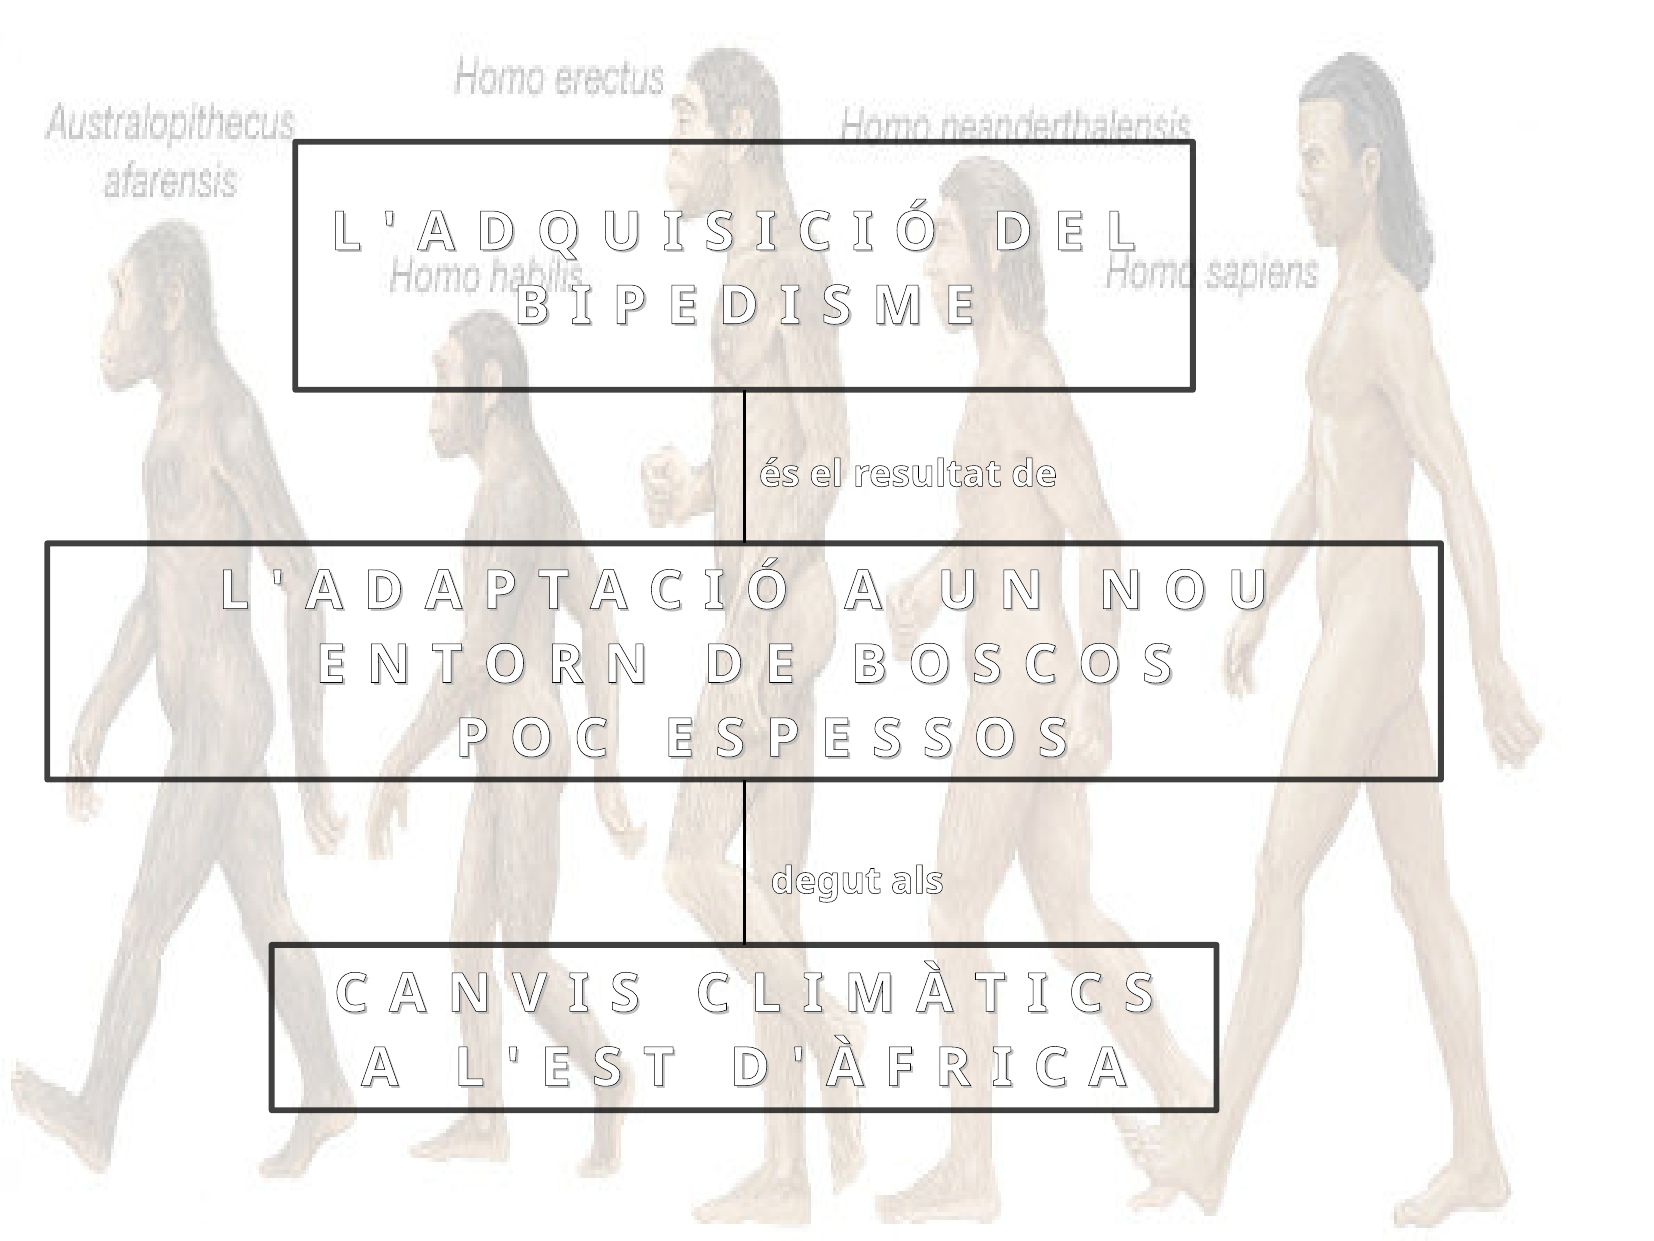

L'ADQUISICIÓ DEL BIPEDISME
és el resultat de
L'ADAPTACIÓ A UN NOU
ENTORN DE BOSCOS
 POC ESPESSOS
degut als
CANVIS CLIMÀTICS
A L'EST D'ÀFRICA